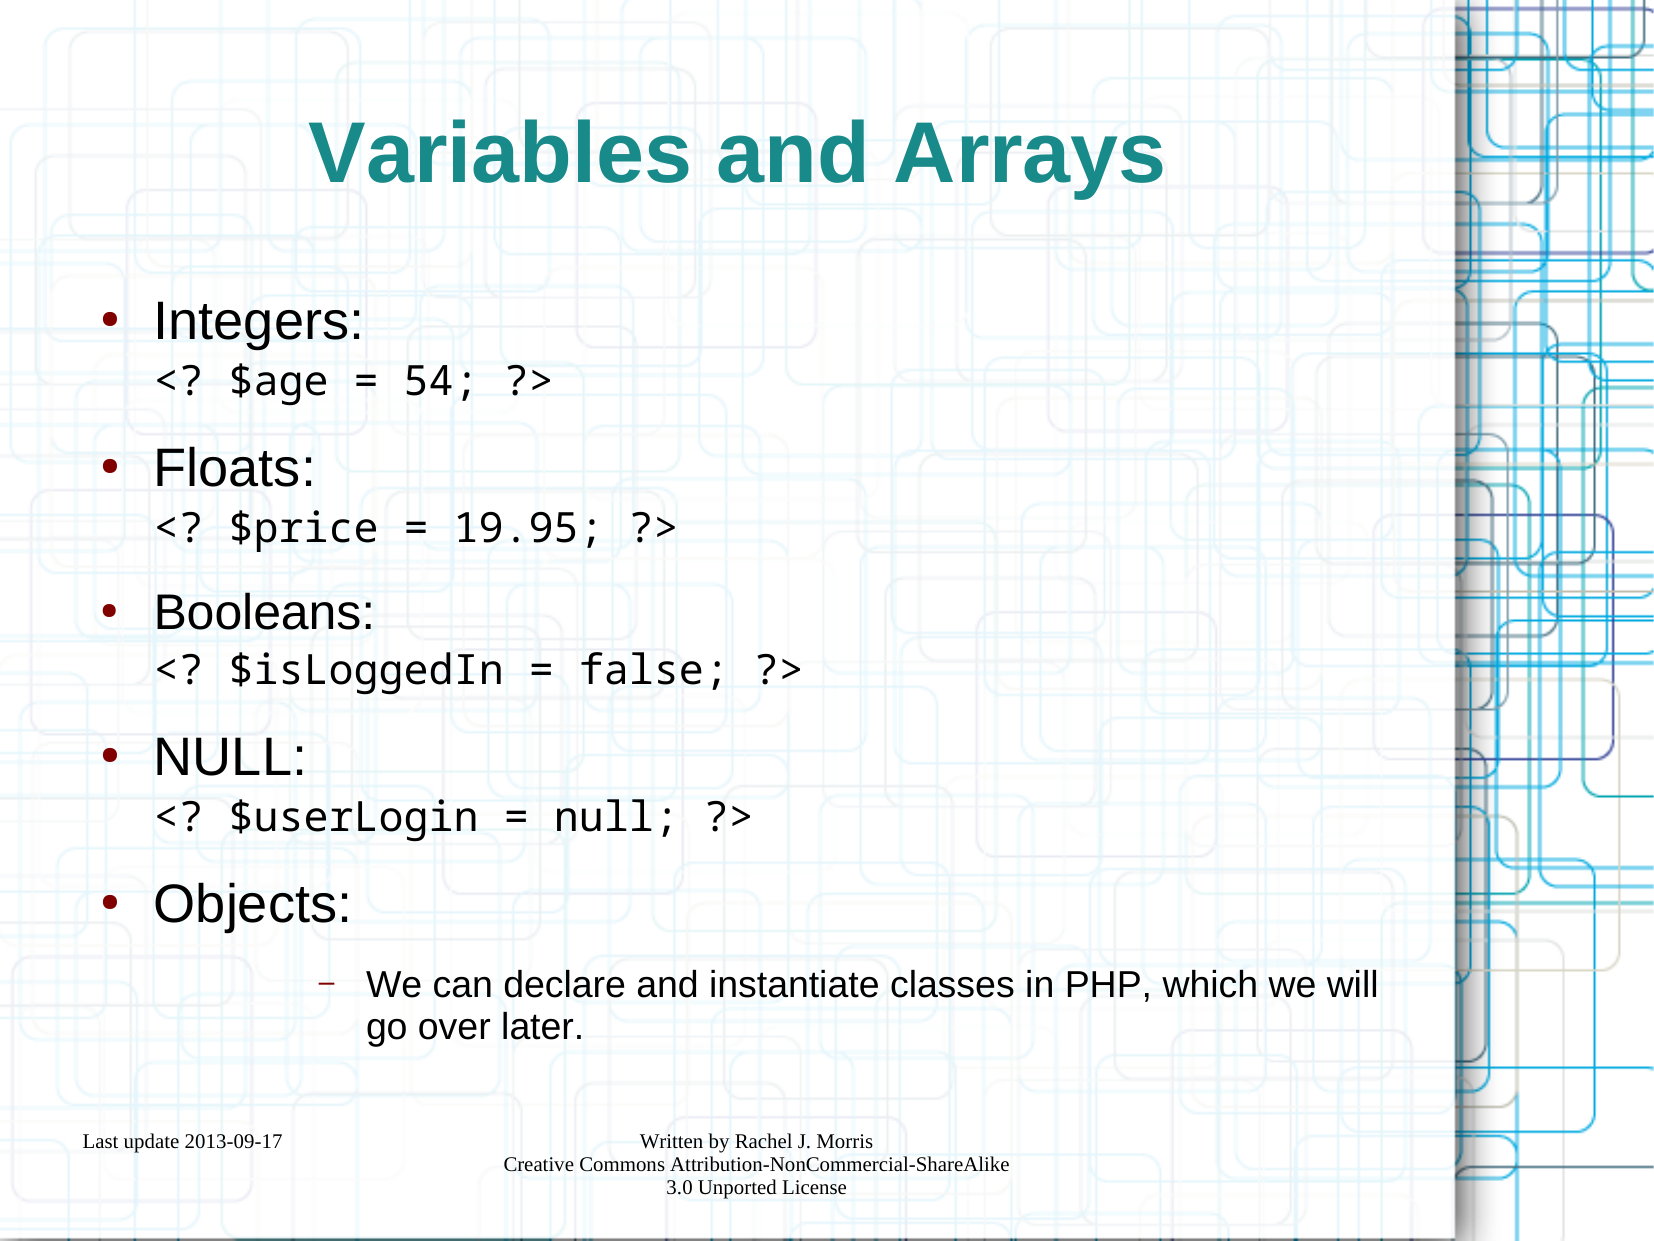

# Variables and Arrays
Integers:
<? $age = 54; ?>
Floats:
<? $price = 19.95; ?>
Booleans:
<? $isLoggedIn = false; ?>
NULL:
<? $userLogin = null; ?>
Objects:
We can declare and instantiate classes in PHP, which we will go over later.